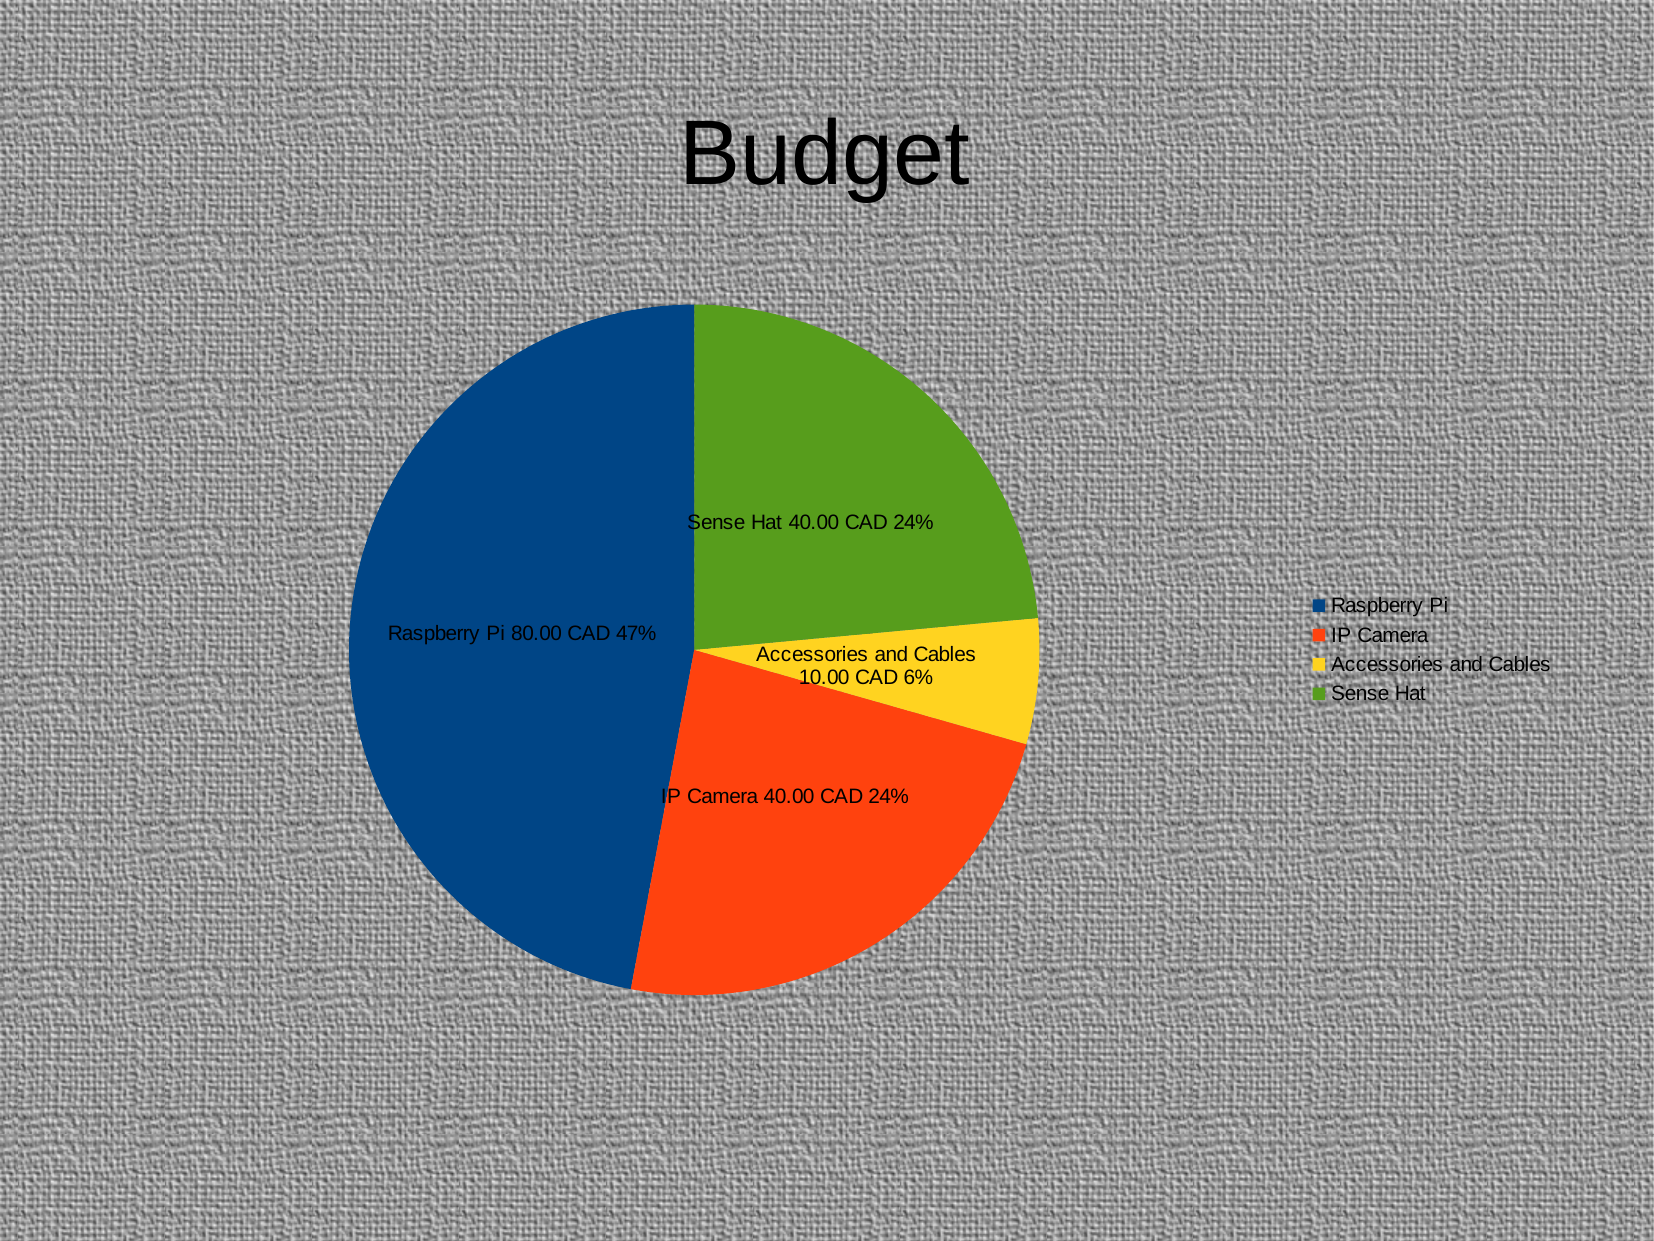

# Budget
### Chart
| Category | Money | Column 2 | Column 3 |
|---|---|---|---|
| Raspberry Pi | 80.0 | 3.2 | 4.54 |
| IP Camera | 40.0 | 8.8 | 9.65 |
| Accessories and Cables | 10.0 | 1.5 | 3.7 |
| Sense Hat | 40.0 | None | None |